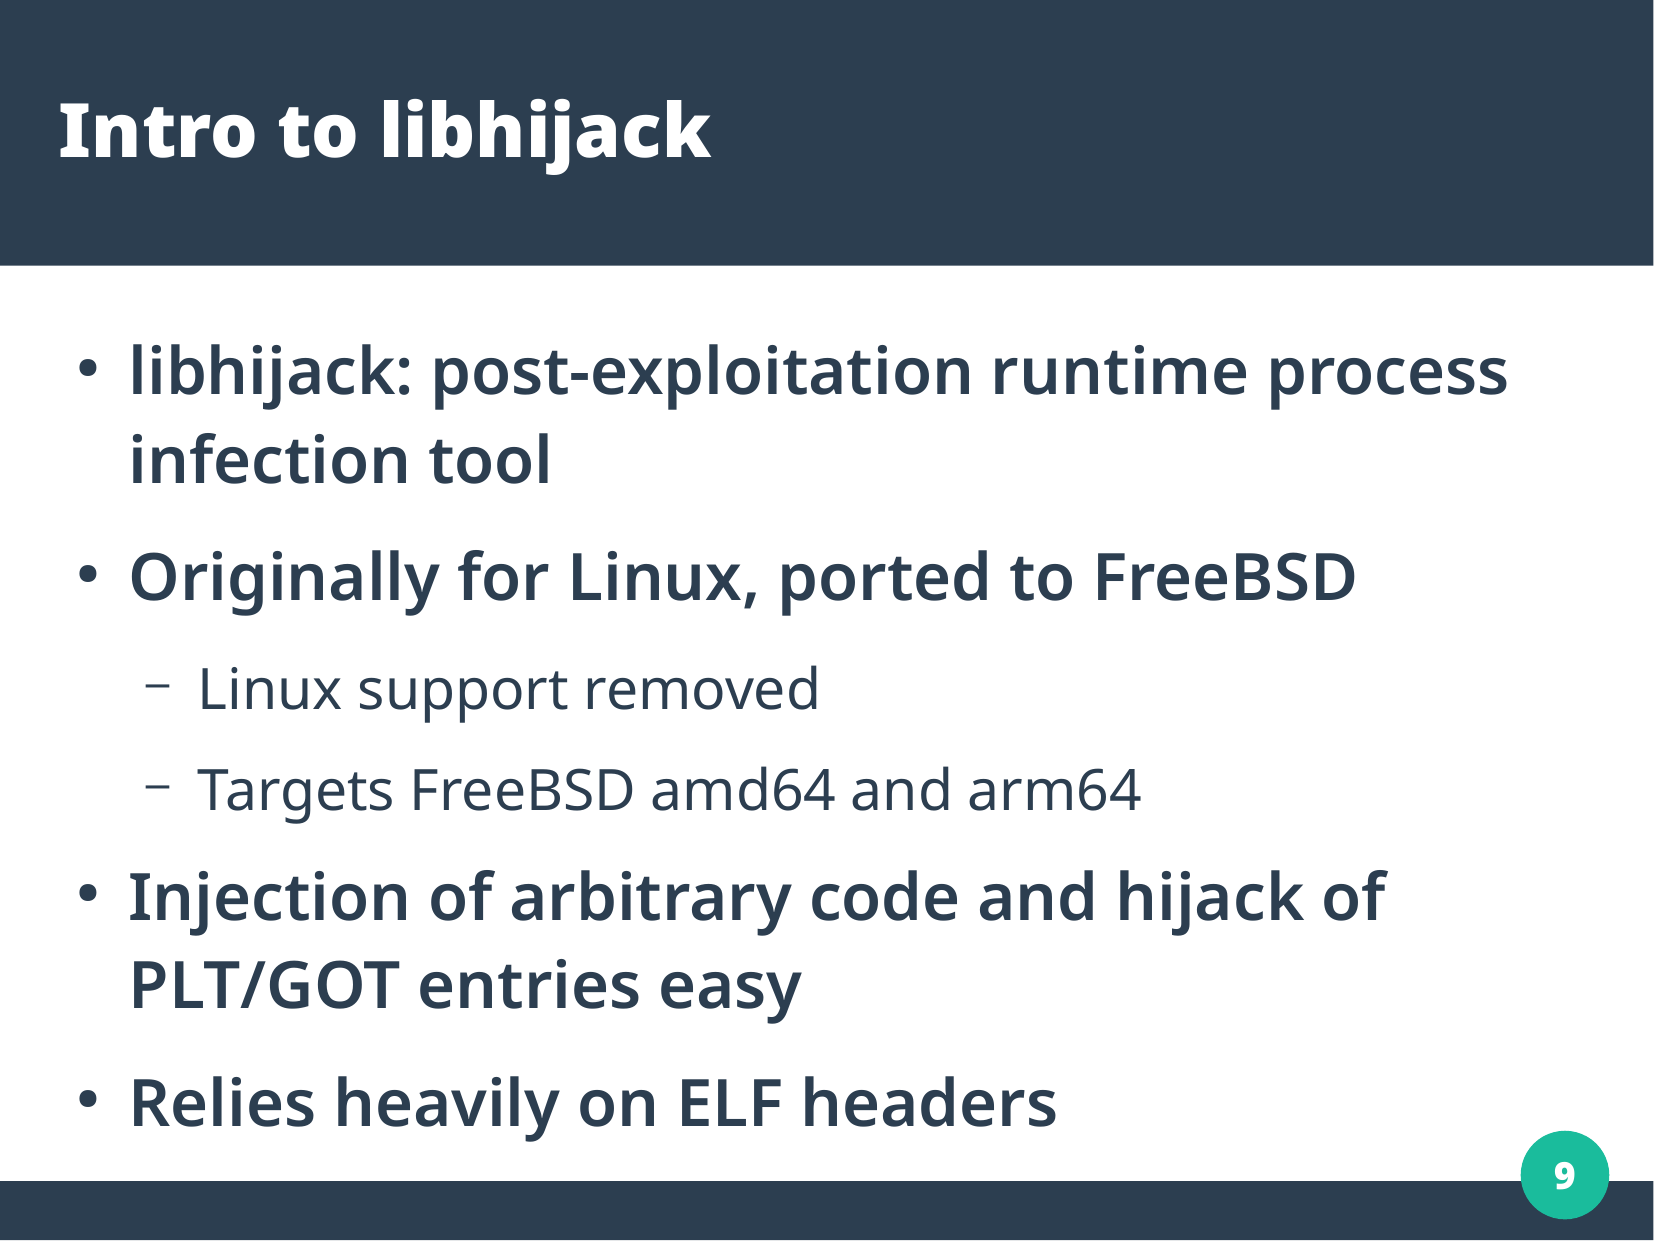

# Intro to libhijack
libhijack: post-exploitation runtime process infection tool
Originally for Linux, ported to FreeBSD
Linux support removed
Targets FreeBSD amd64 and arm64
Injection of arbitrary code and hijack of PLT/GOT entries easy
Relies heavily on ELF headers
9